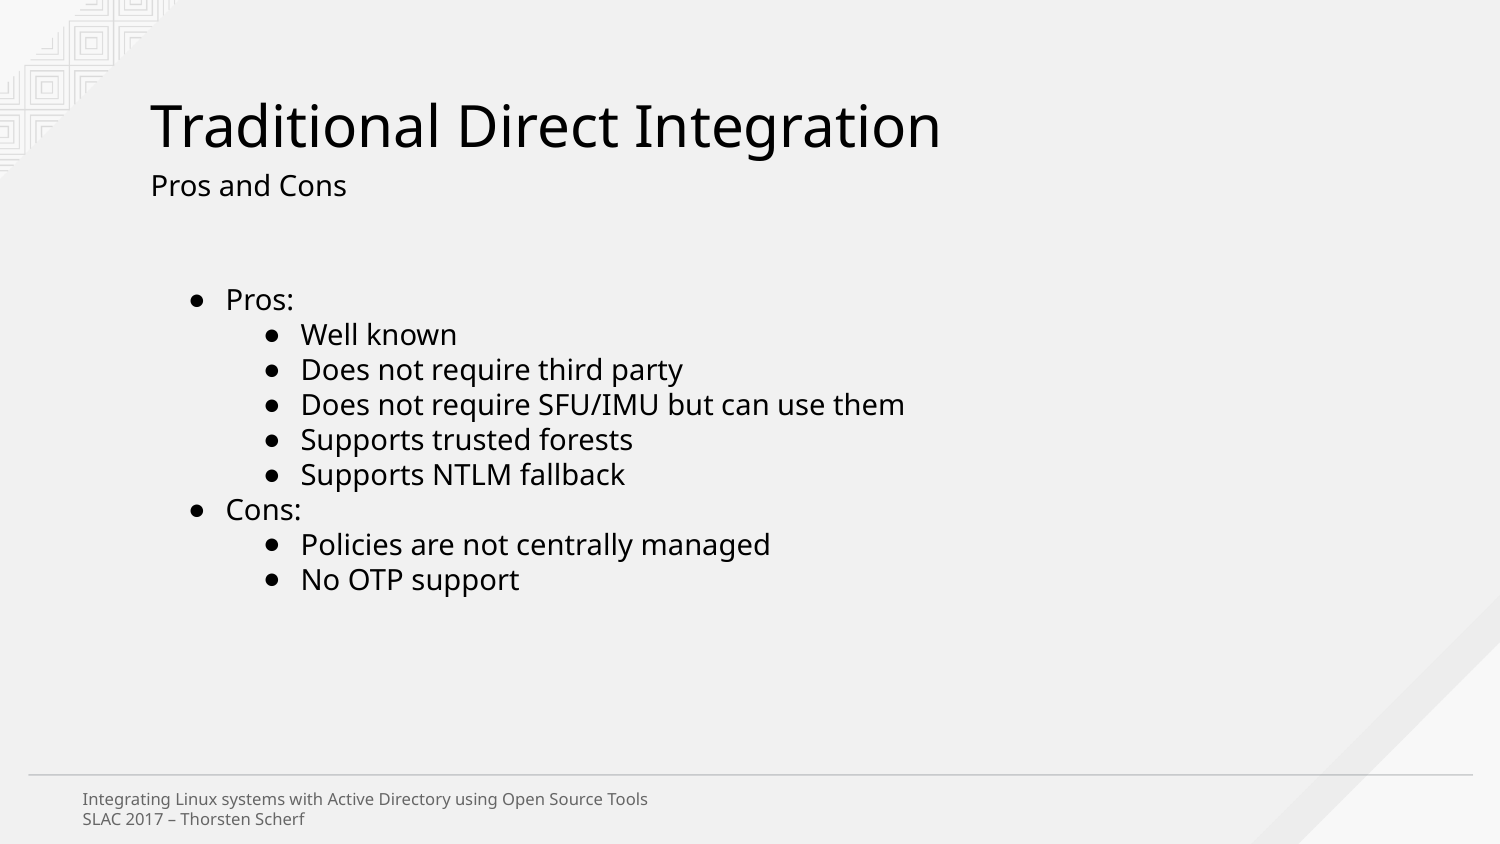

Traditional Direct Integration
Pros and Cons
# Pros:
Well known
Does not require third party
Does not require SFU/IMU but can use them
Supports trusted forests
Supports NTLM fallback
Cons:
Policies are not centrally managed
No OTP support